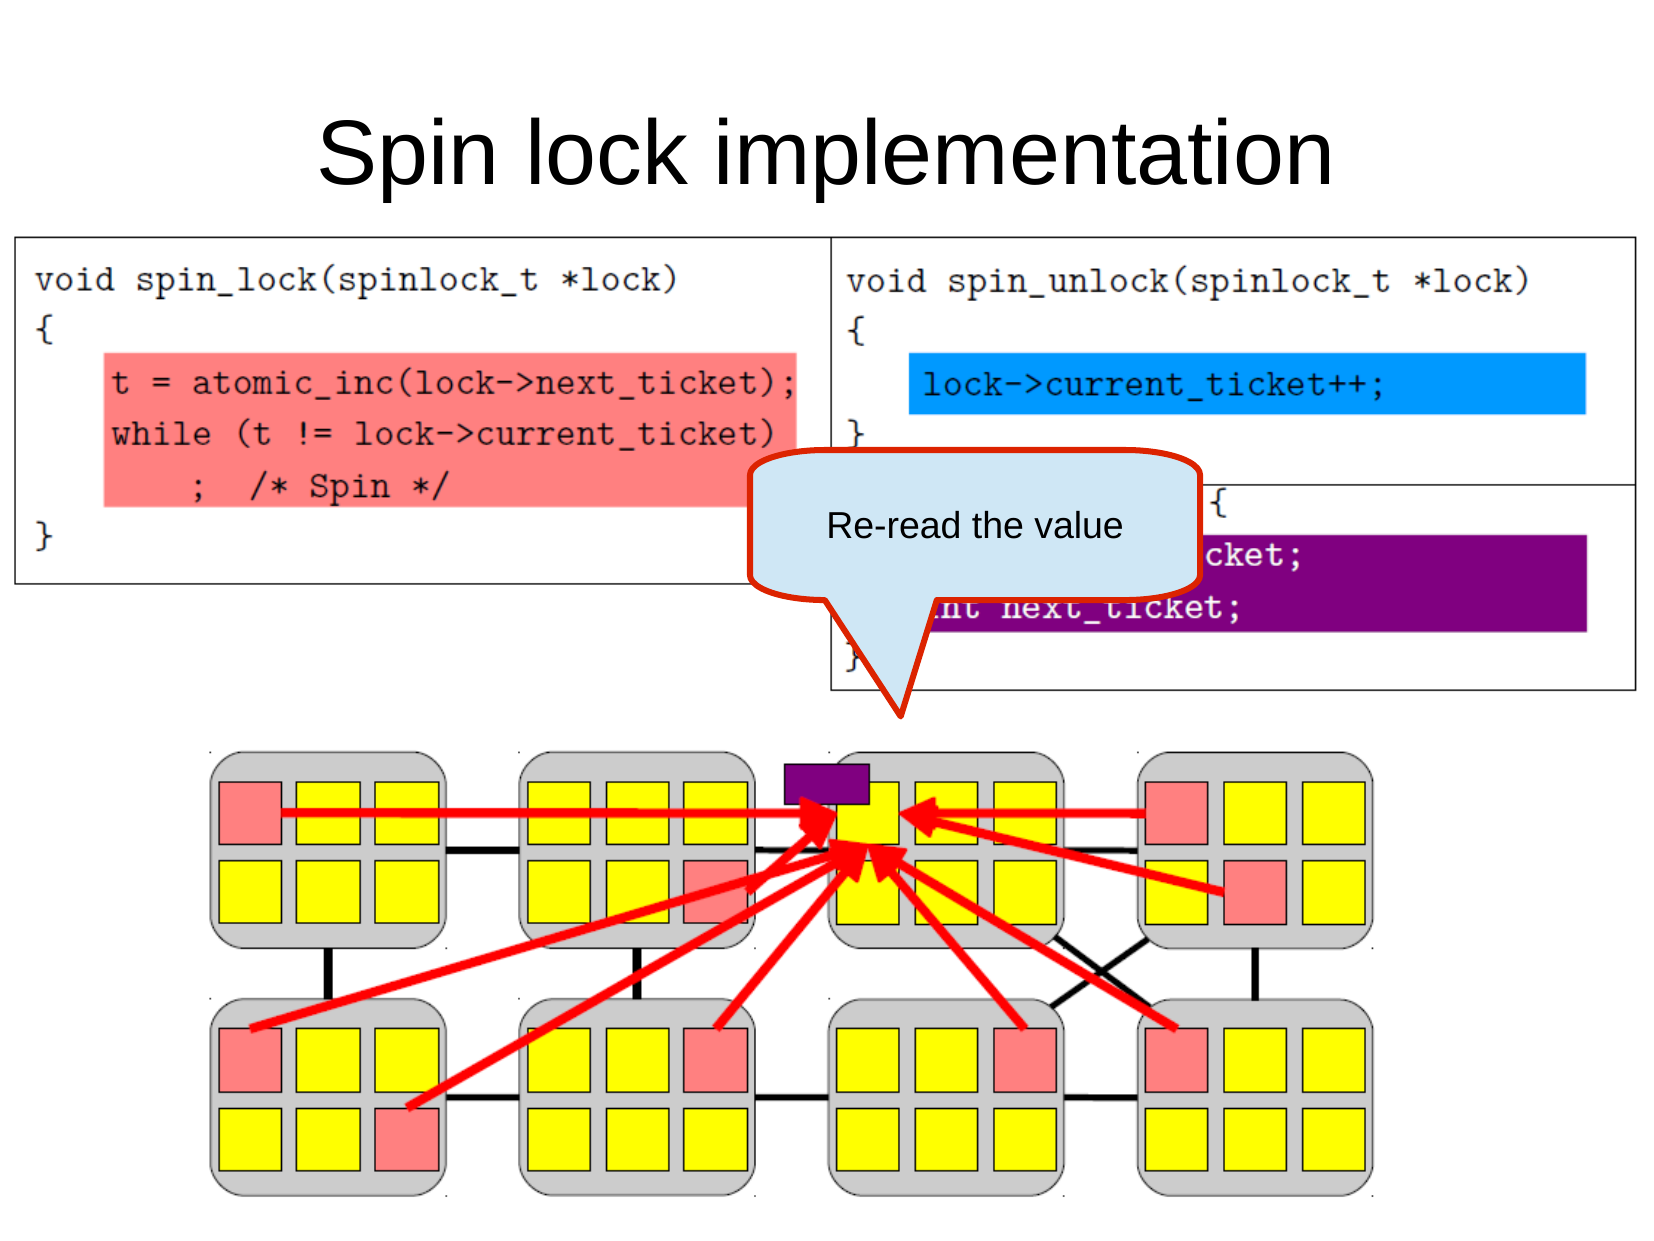

# Spin lock implementation
Re-read the value